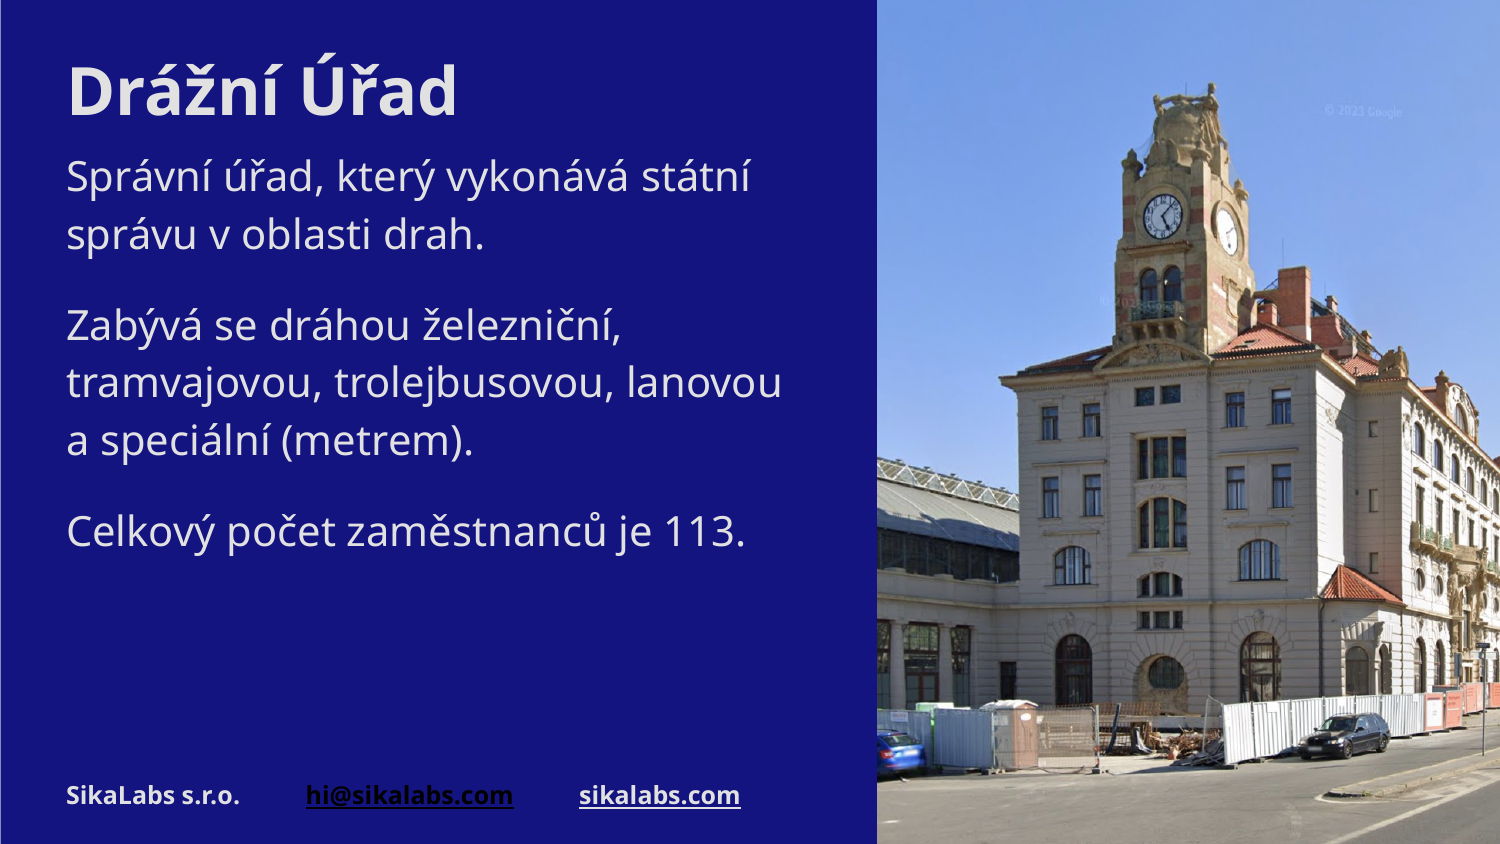

# Drážní Úřad
Správní úřad, který vykonává státní správu v oblasti drah.
Zabývá se dráhou železniční, tramvajovou, trolejbusovou, lanovou a speciální (metrem).
Celkový počet zaměstnanců je 113.